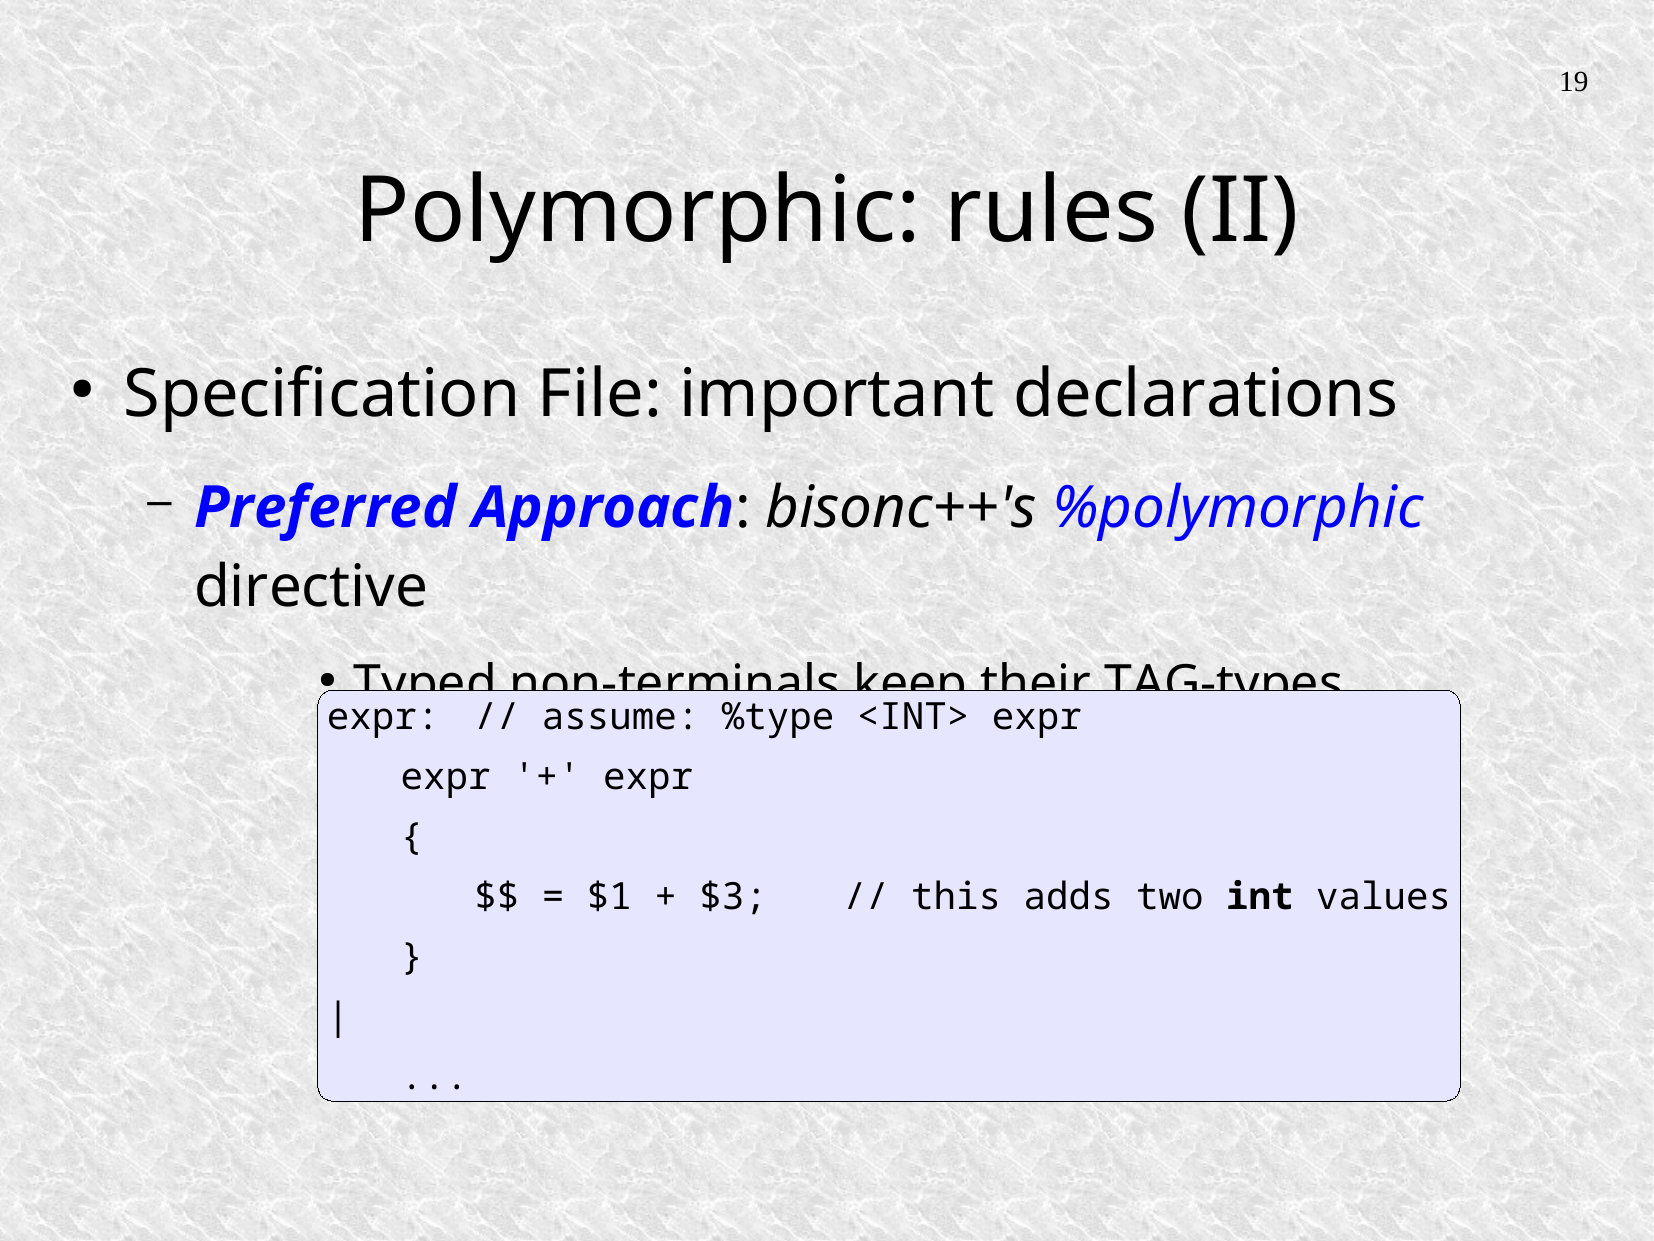

19
# Polymorphic: rules (II)
Specification File: important declarations
Preferred Approach: bisonc++'s %polymorphic directive
Typed non-terminals keep their TAG-types
expr:	// assume: %type <INT> expr
	expr '+' expr
	{
		$$ = $1 + $3;		// this adds two int values
	}
|
	...